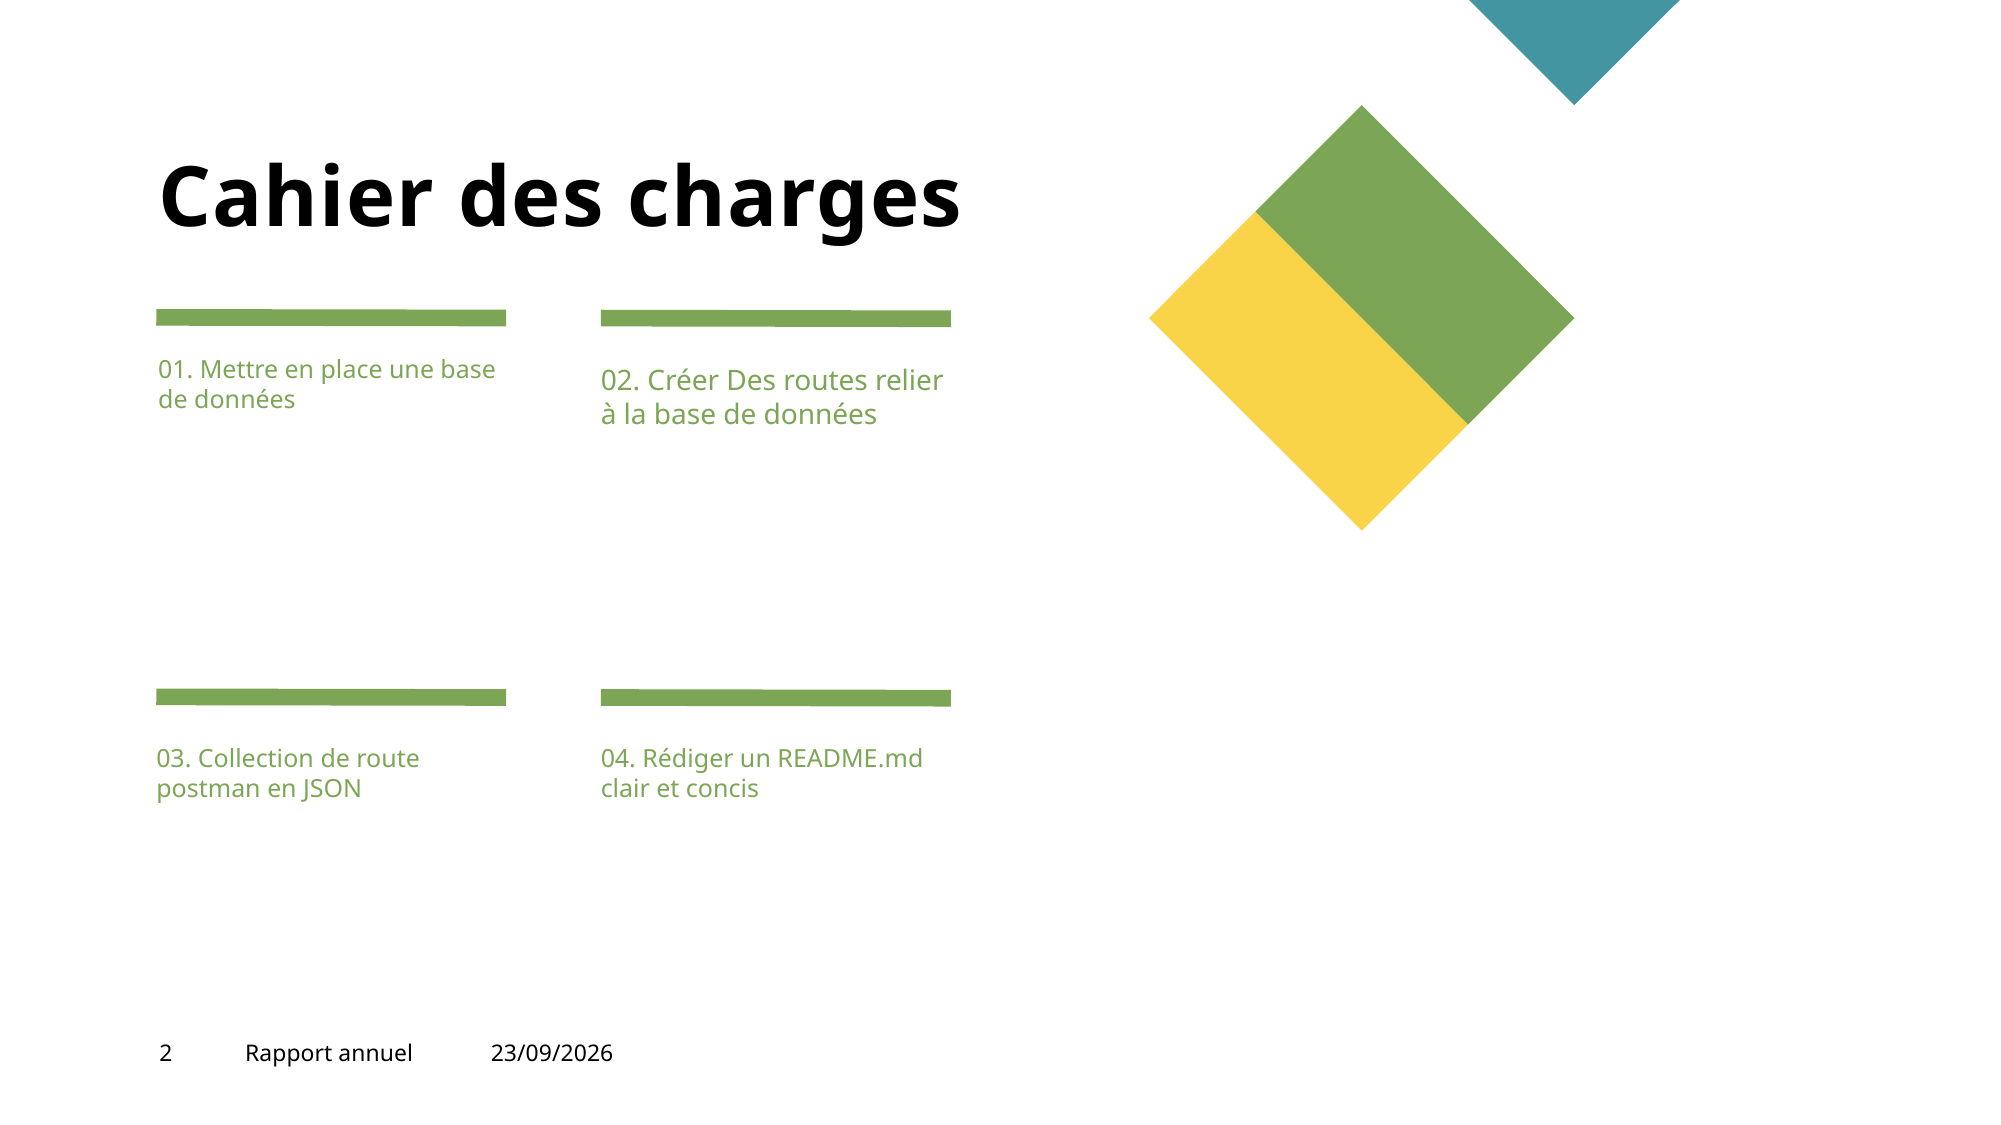

# Cahier des charges
01. Mettre en place une base de données
02. Créer Des routes relier à la base de données
03. Collection de route postman en JSON
04. Rédiger un README.md clair et concis
05. Fermeture
2
Rapport annuel